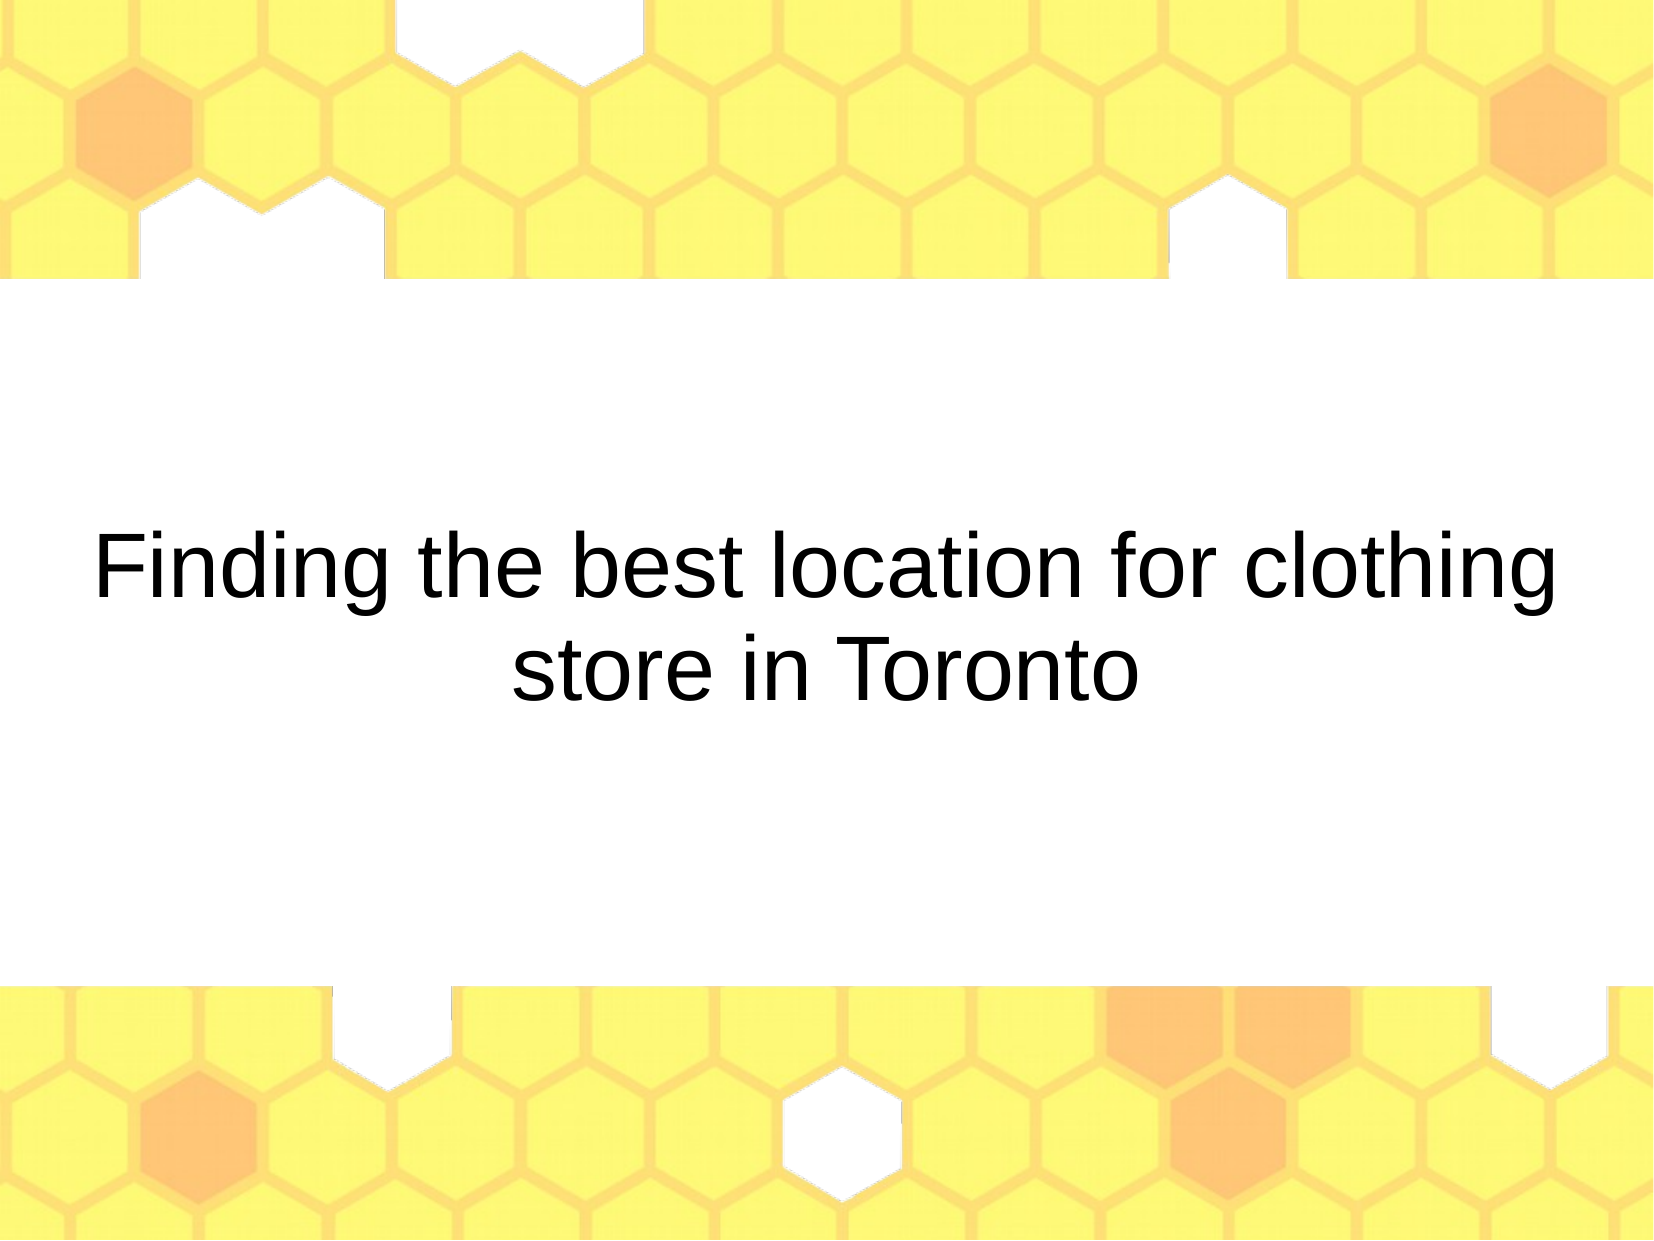

# Finding the best location for clothing store in Toronto